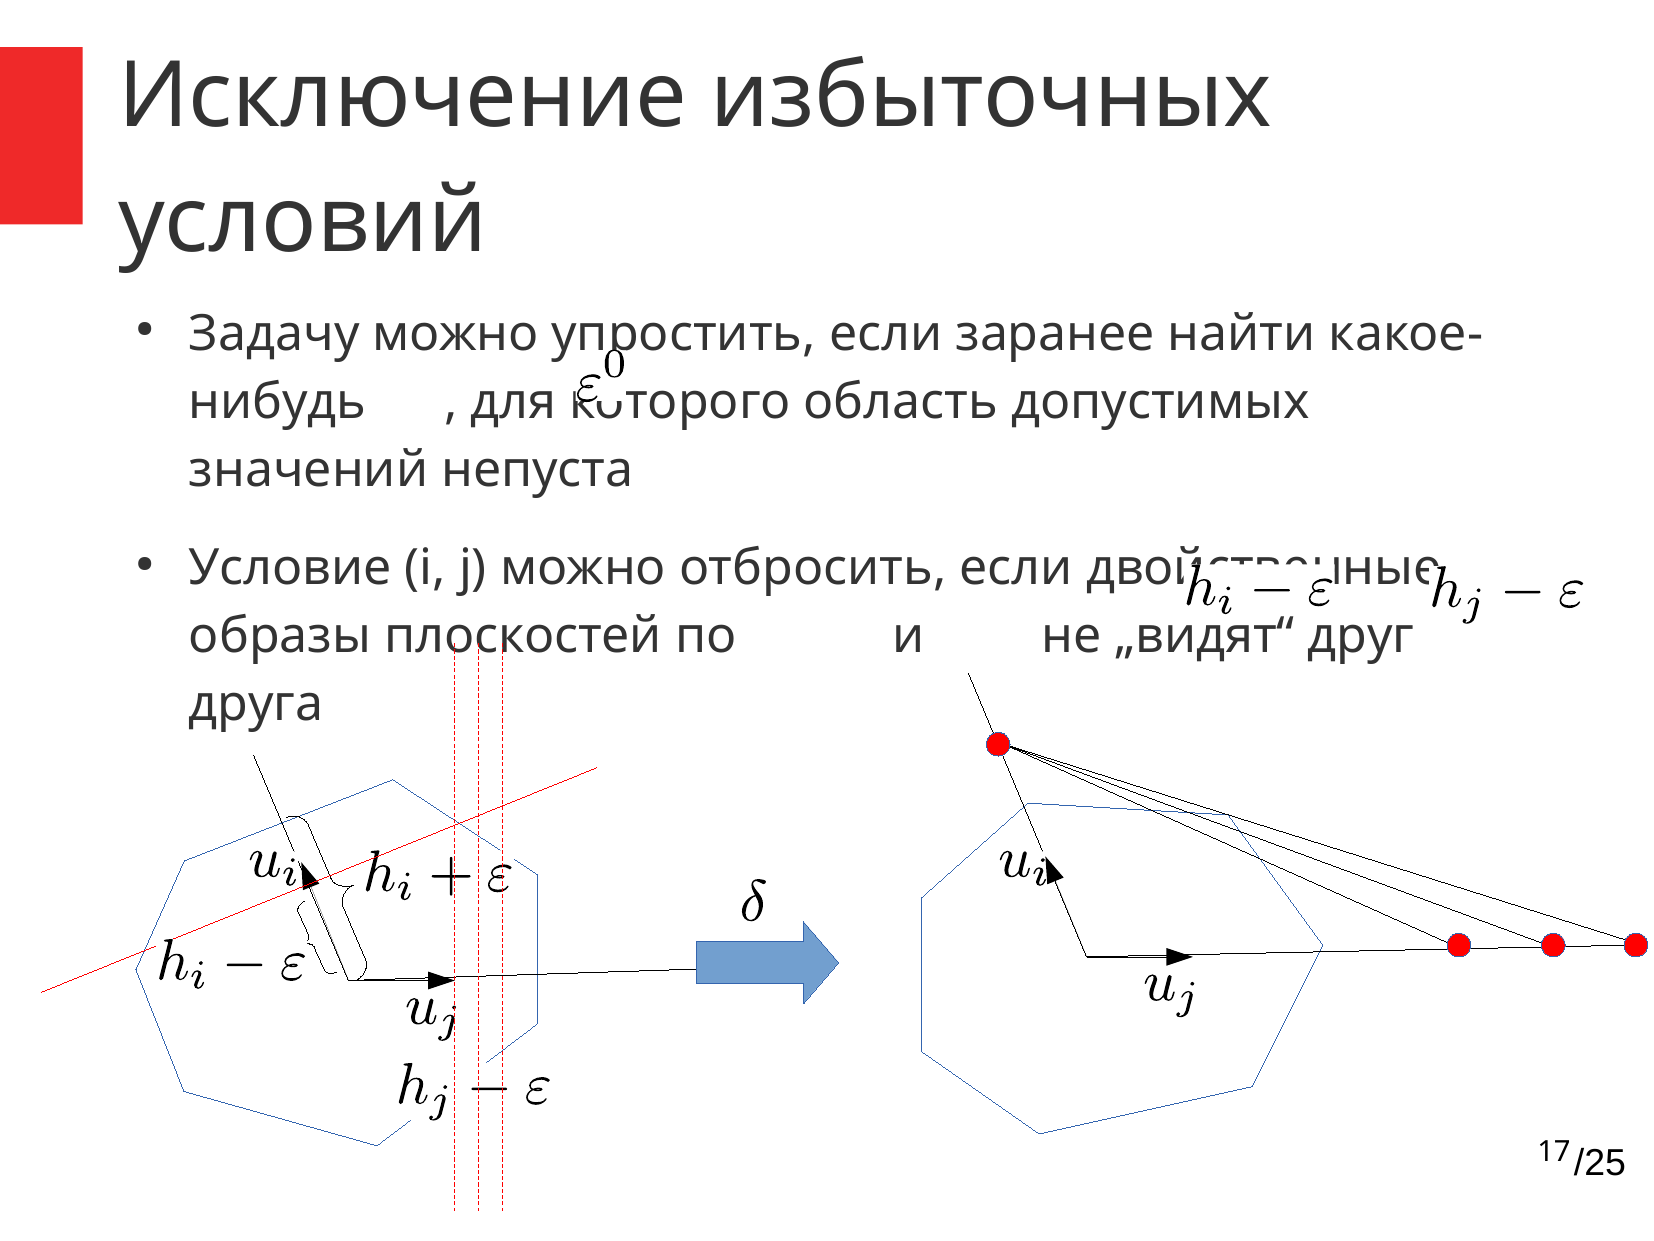

# Исключение избыточных условий
Задачу можно упростить, если заранее найти какое-нибудь , для которого область допустимых значений непуста
Условие (i, j) можно отбросить, если двойственные образы плоскостей по и не „видят“ друг друга
17
/25